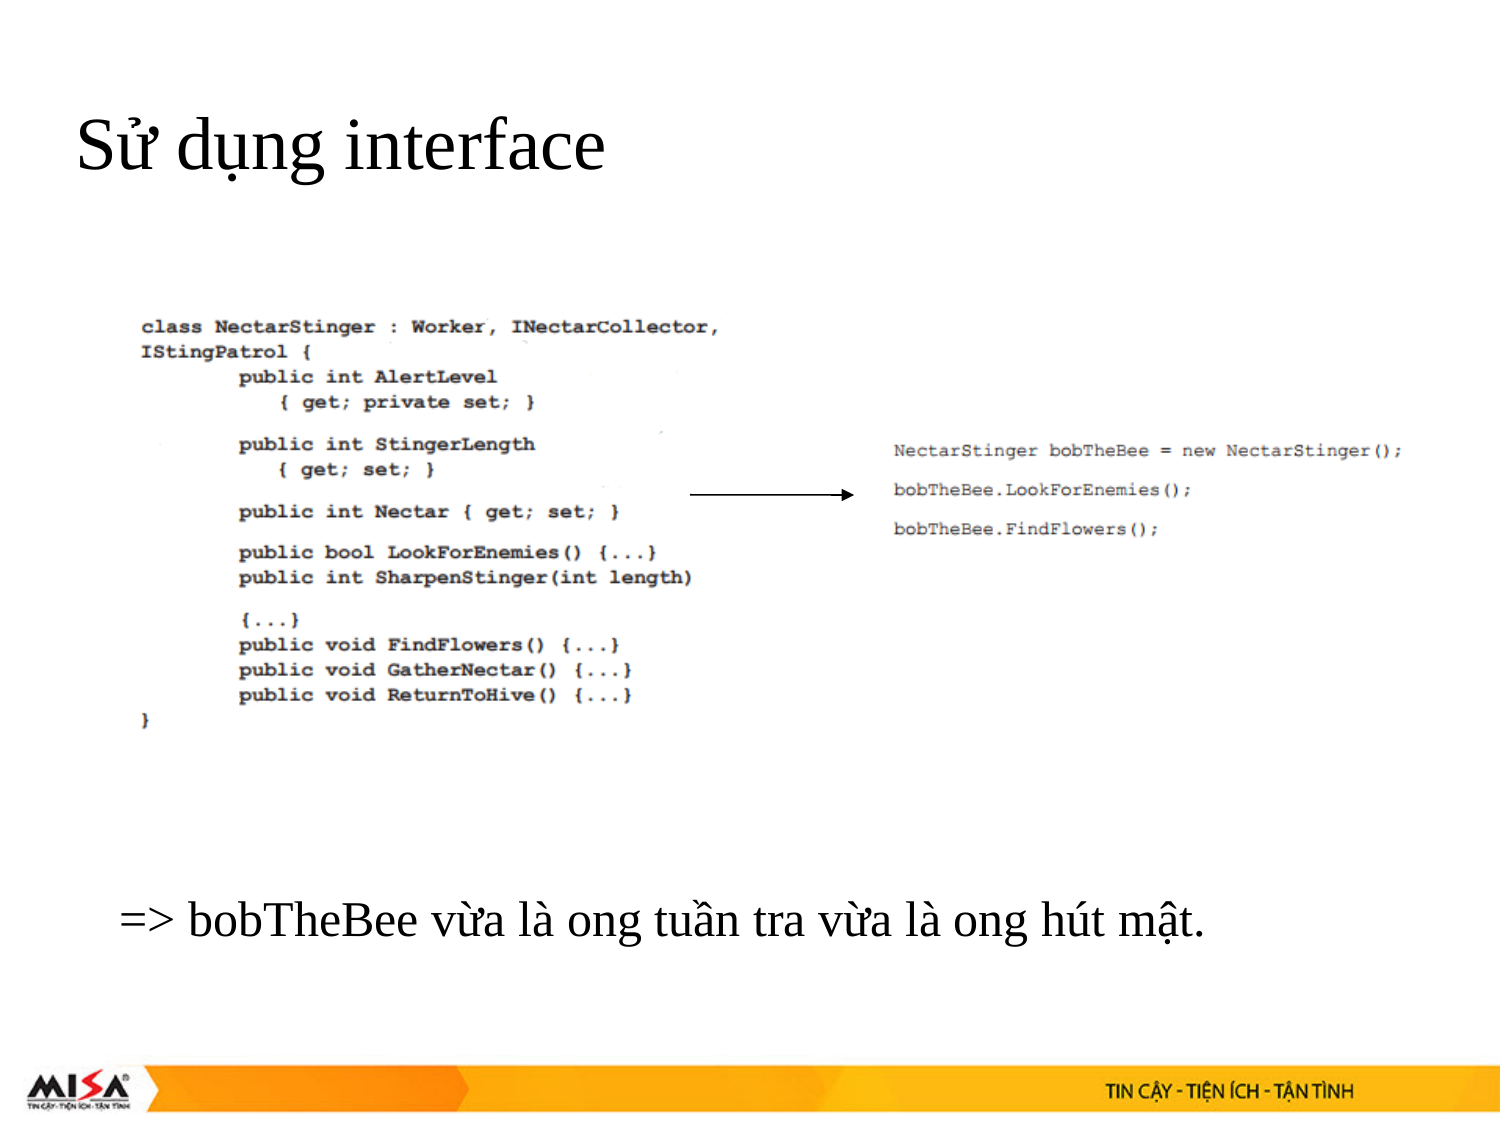

# Sử dụng interface
=> bobTheBee vừa là ong tuần tra vừa là ong hút mật.